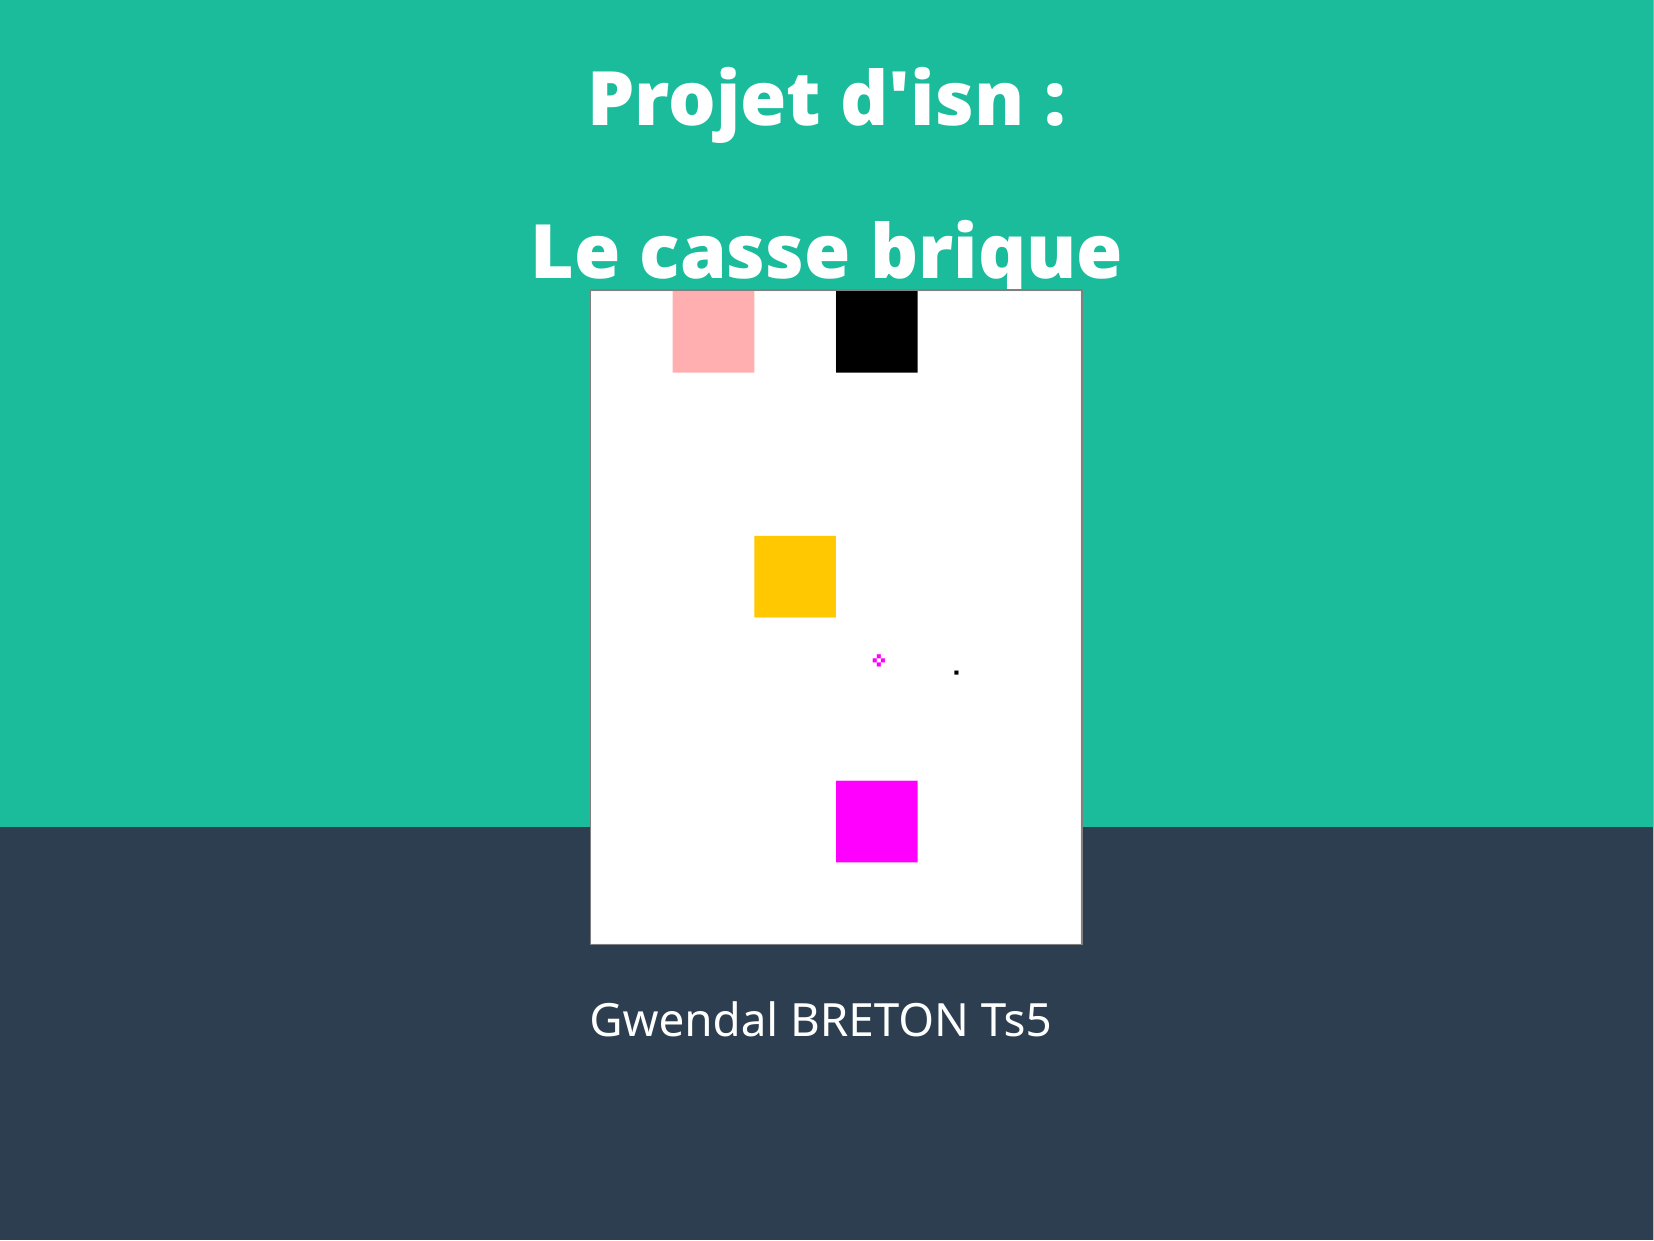

# Projet d'isn : Le casse brique
Gwendal BRETON Ts5